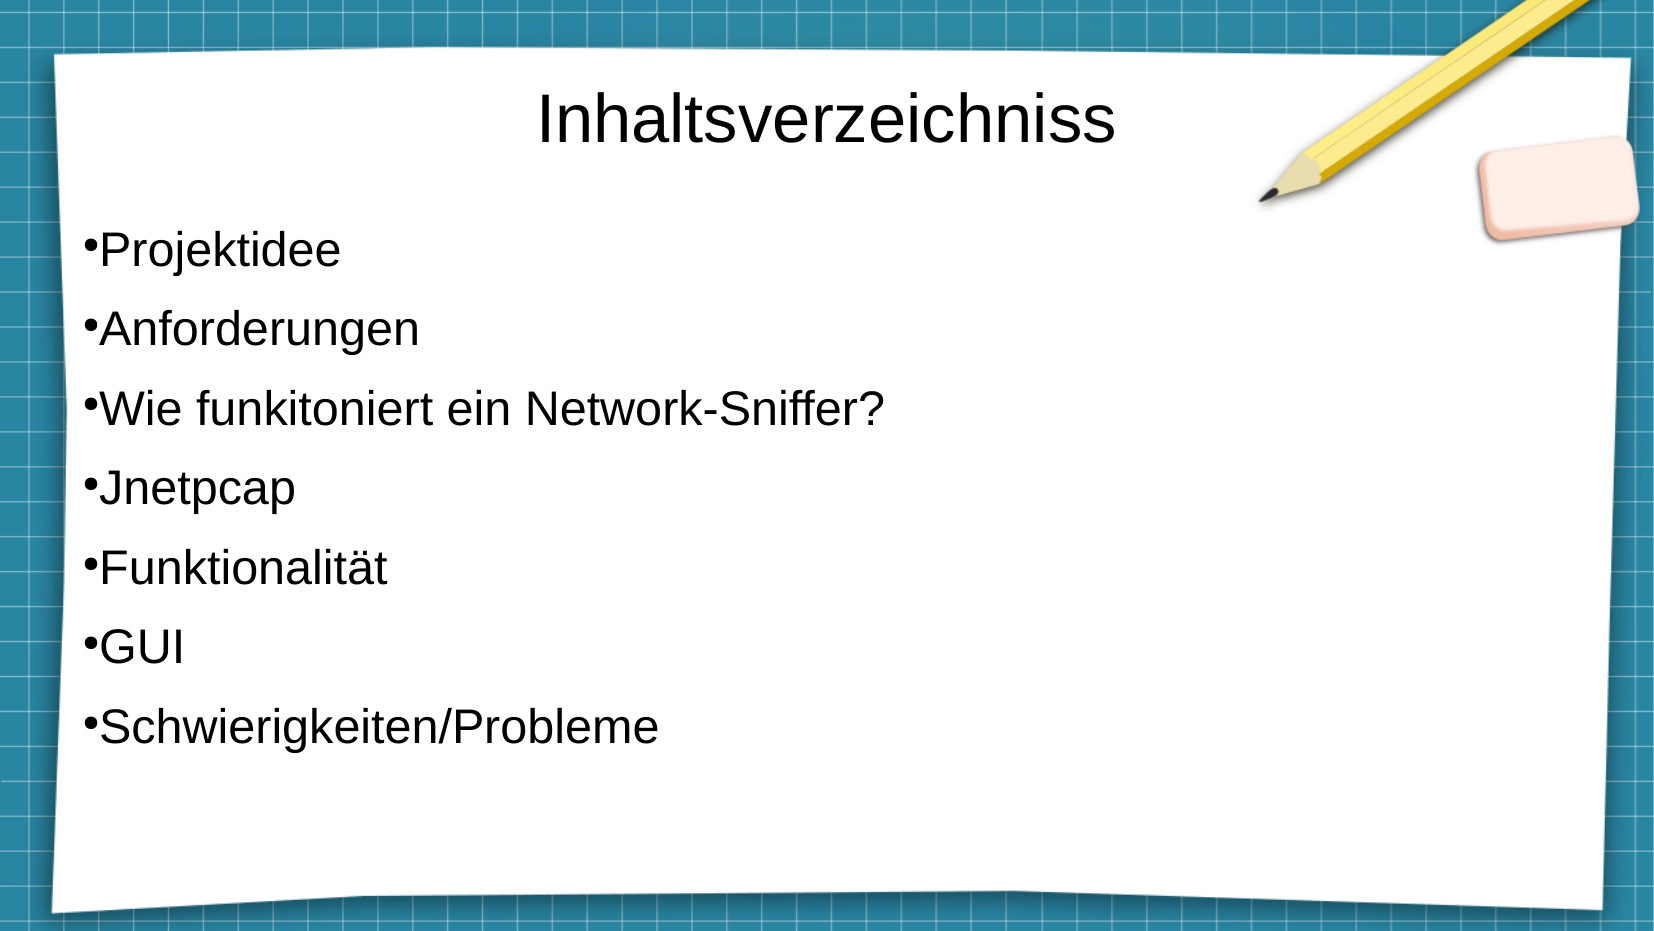

# Inhaltsverzeichniss
Projektidee
Anforderungen
Wie funkitoniert ein Network-Sniffer?
Jnetpcap
Funktionalität
GUI
Schwierigkeiten/Probleme